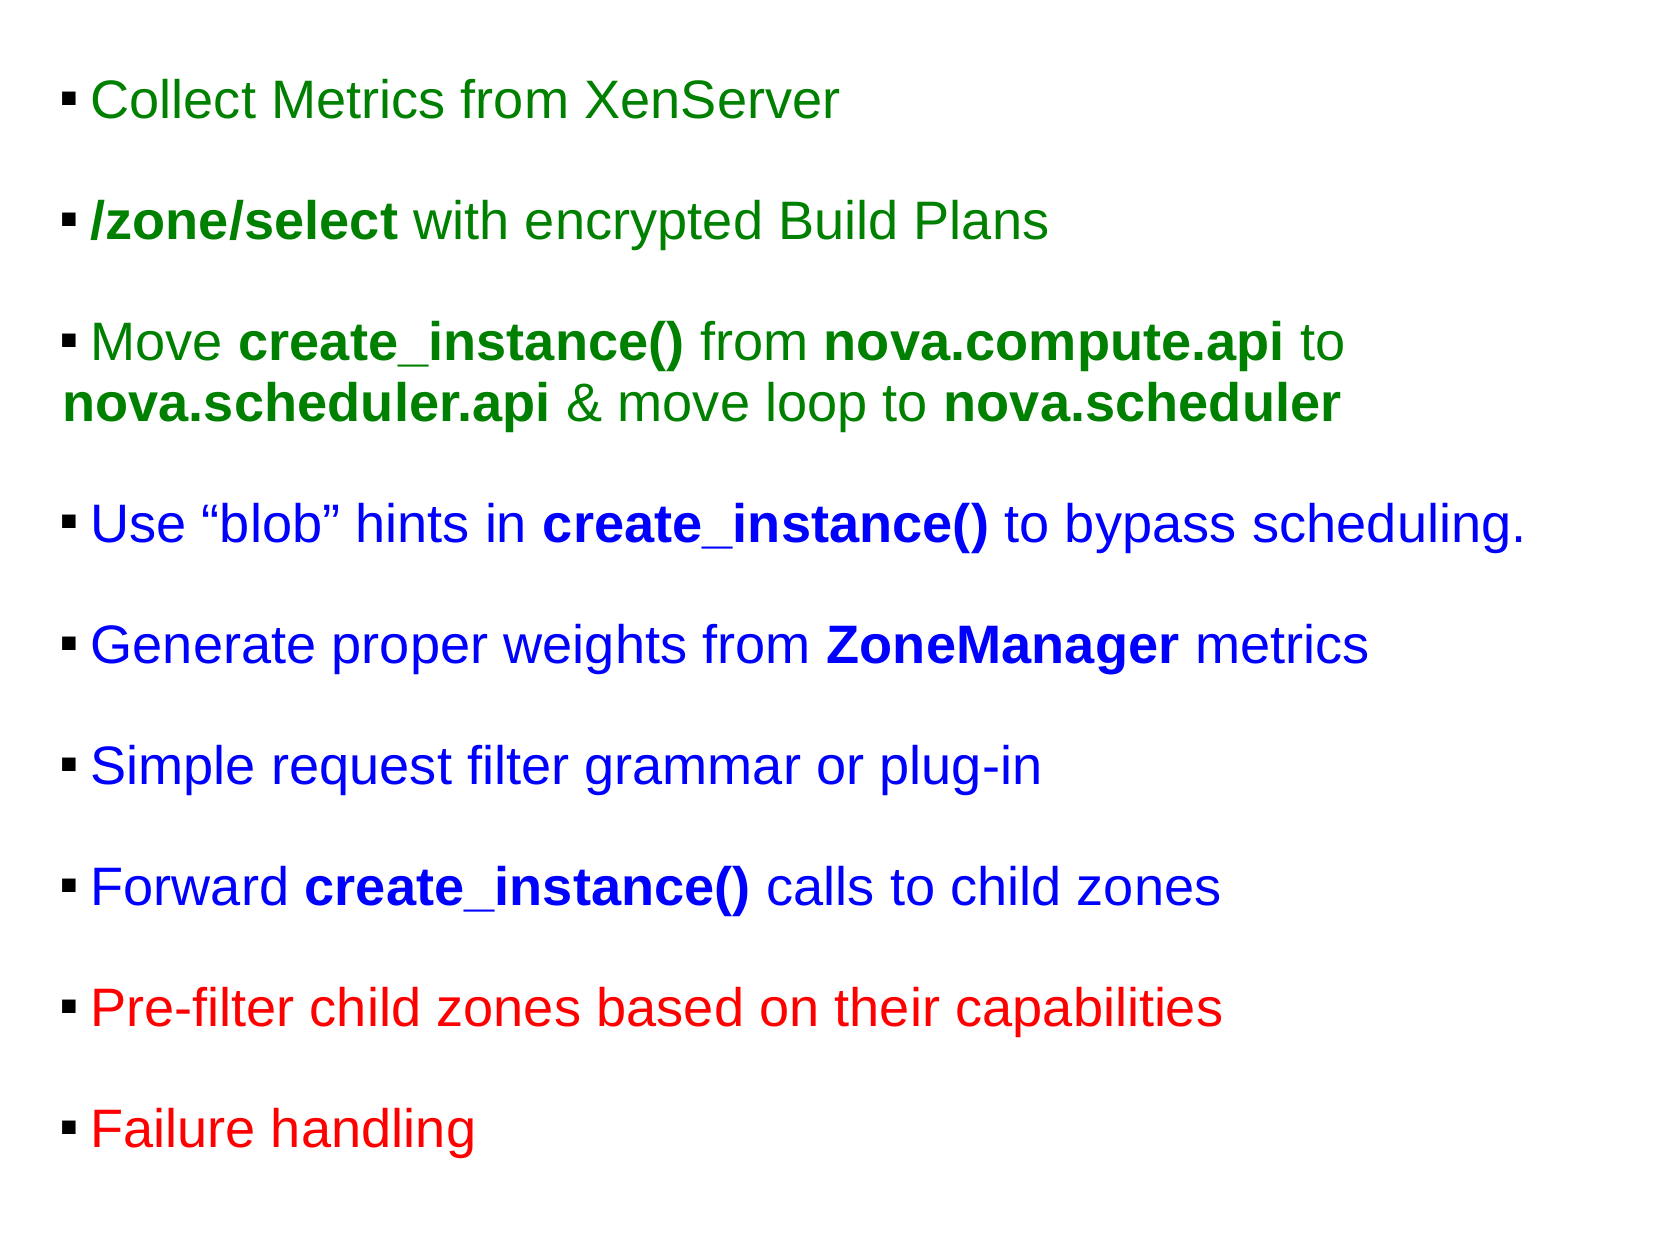

Collect Metrics from XenServer
 /zone/select with encrypted Build Plans
 Move create_instance() from nova.compute.api to nova.scheduler.api & move loop to nova.scheduler
 Use “blob” hints in create_instance() to bypass scheduling.
 Generate proper weights from ZoneManager metrics
 Simple request filter grammar or plug-in
 Forward create_instance() calls to child zones
 Pre-filter child zones based on their capabilities
 Failure handling